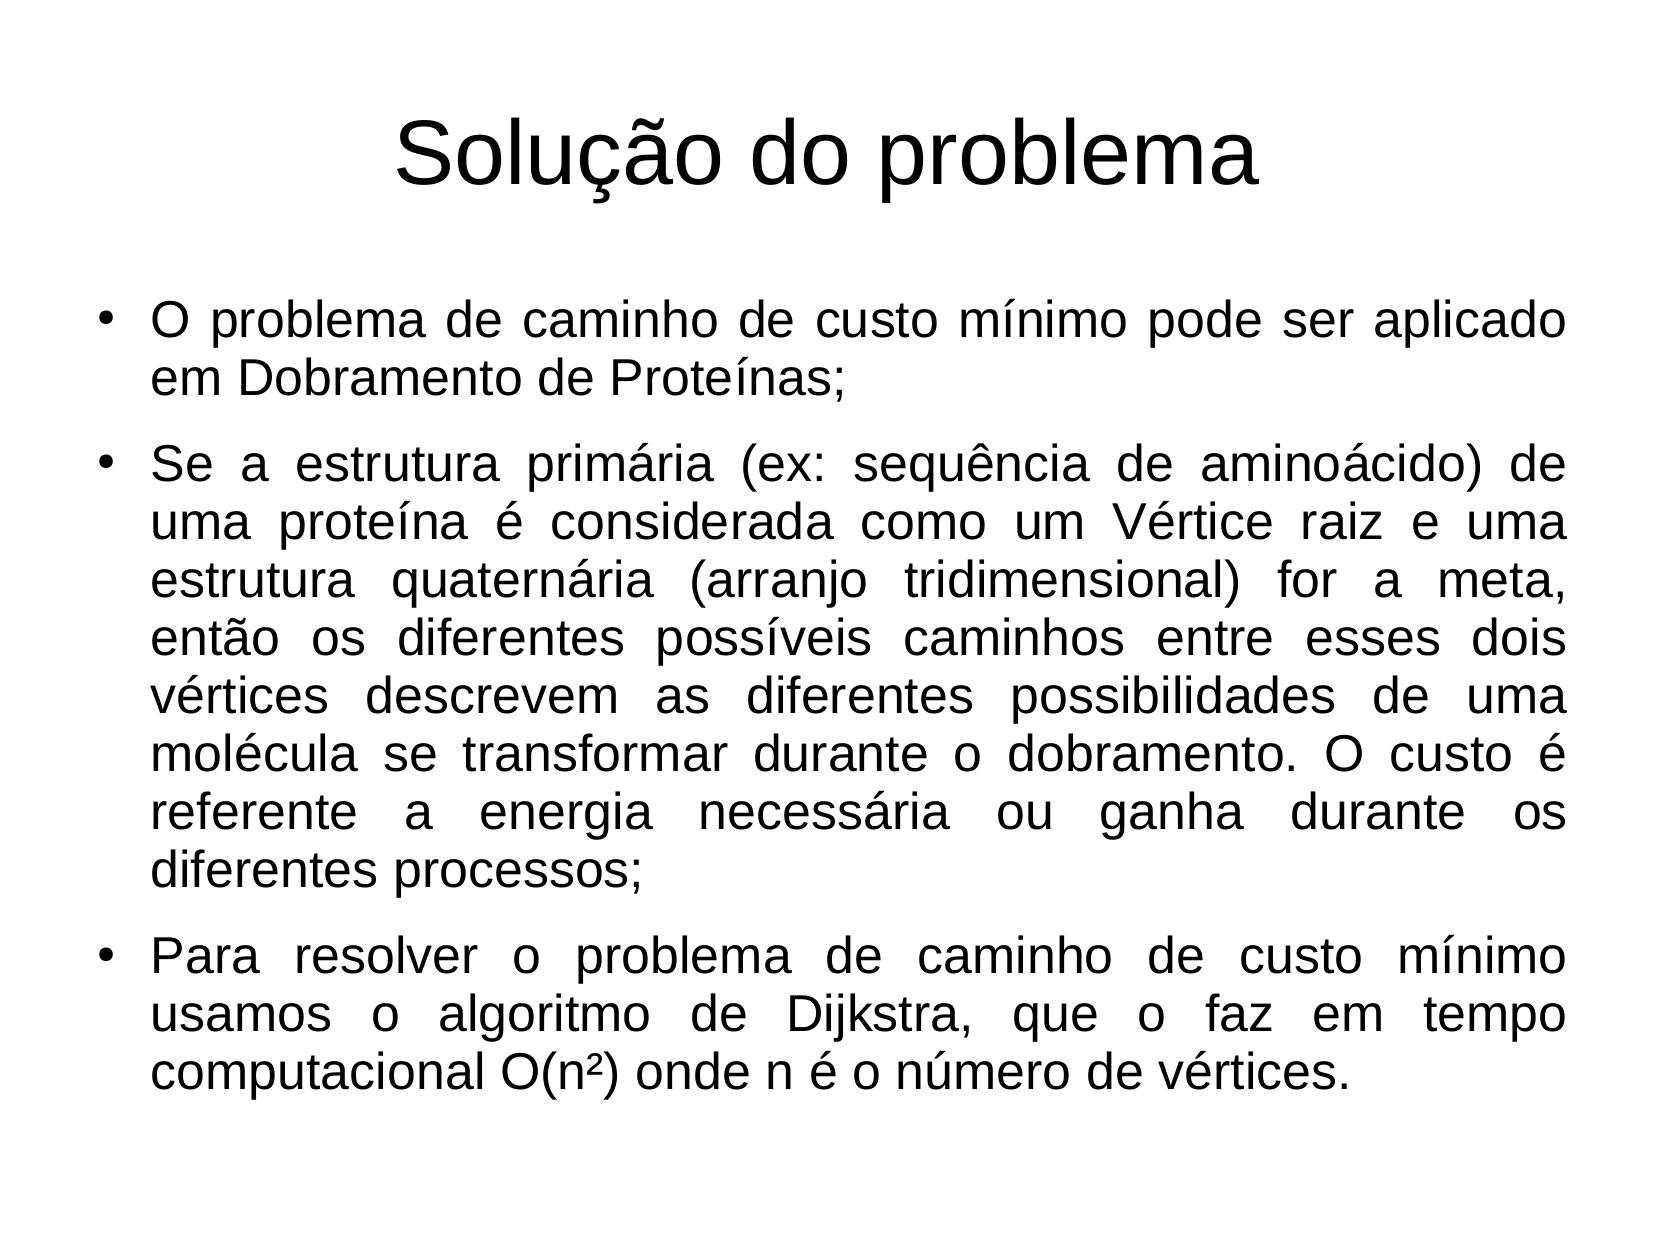

# Solução do problema
O problema de caminho de custo mínimo pode ser aplicado em Dobramento de Proteínas;
Se a estrutura primária (ex: sequência de aminoácido) de uma proteína é considerada como um Vértice raiz e uma estrutura quaternária (arranjo tridimensional) for a meta, então os diferentes possíveis caminhos entre esses dois vértices descrevem as diferentes possibilidades de uma molécula se transformar durante o dobramento. O custo é referente a energia necessária ou ganha durante os diferentes processos;
Para resolver o problema de caminho de custo mínimo usamos o algoritmo de Dijkstra, que o faz em tempo computacional O(n²) onde n é o número de vértices.